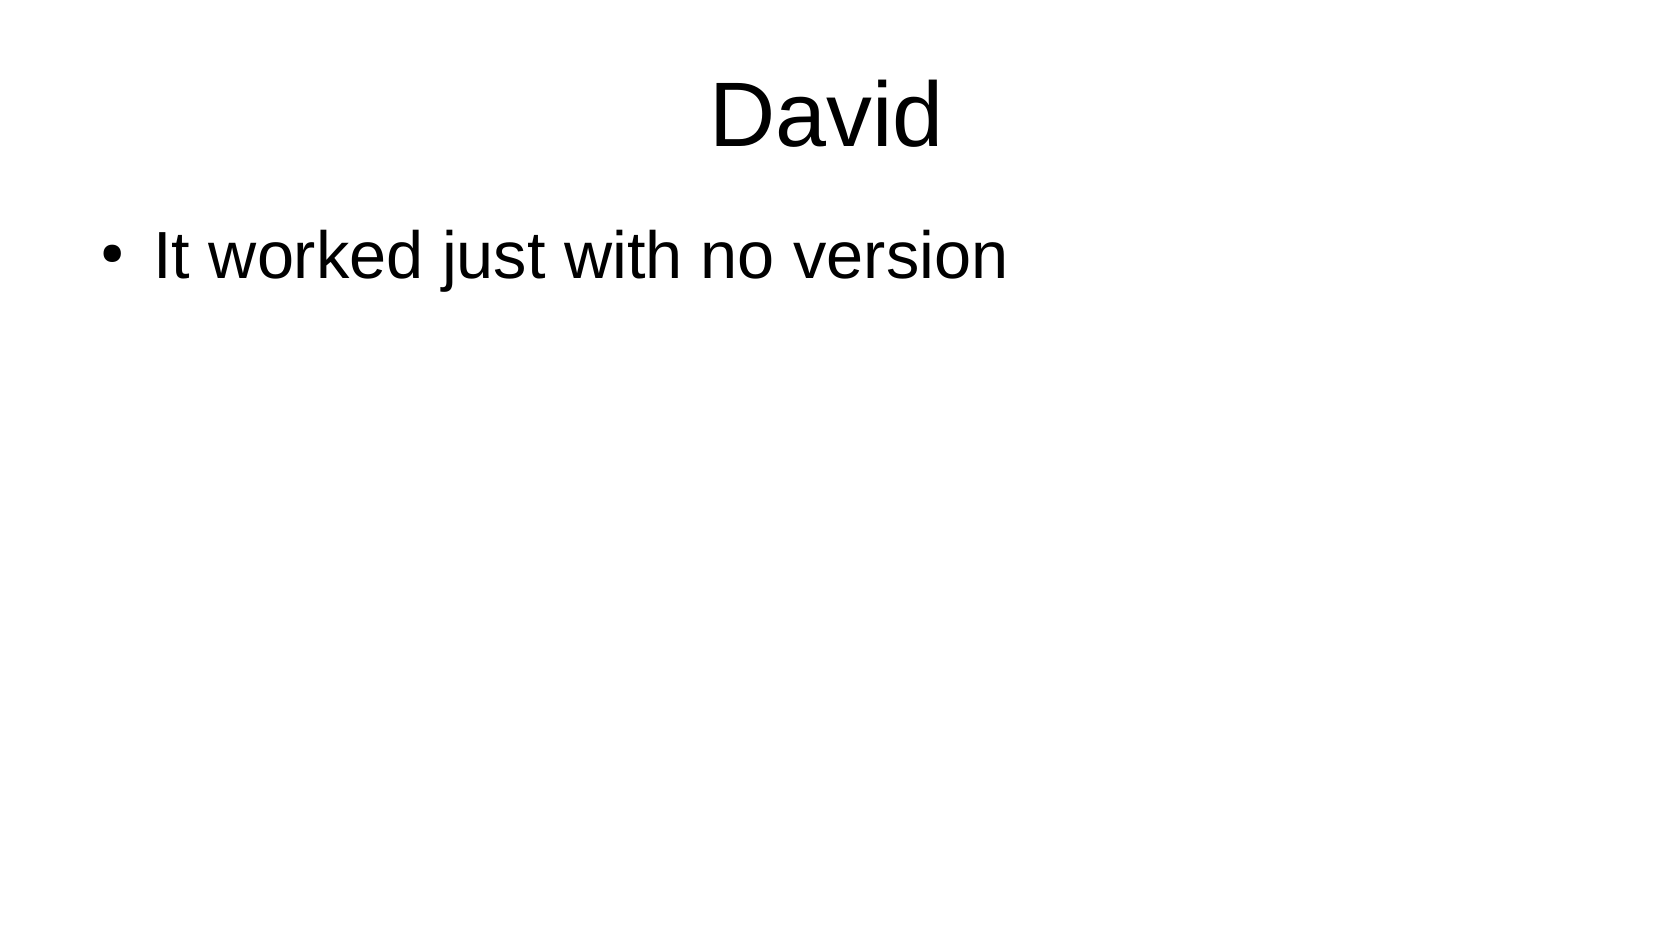

# David
It worked just with no version